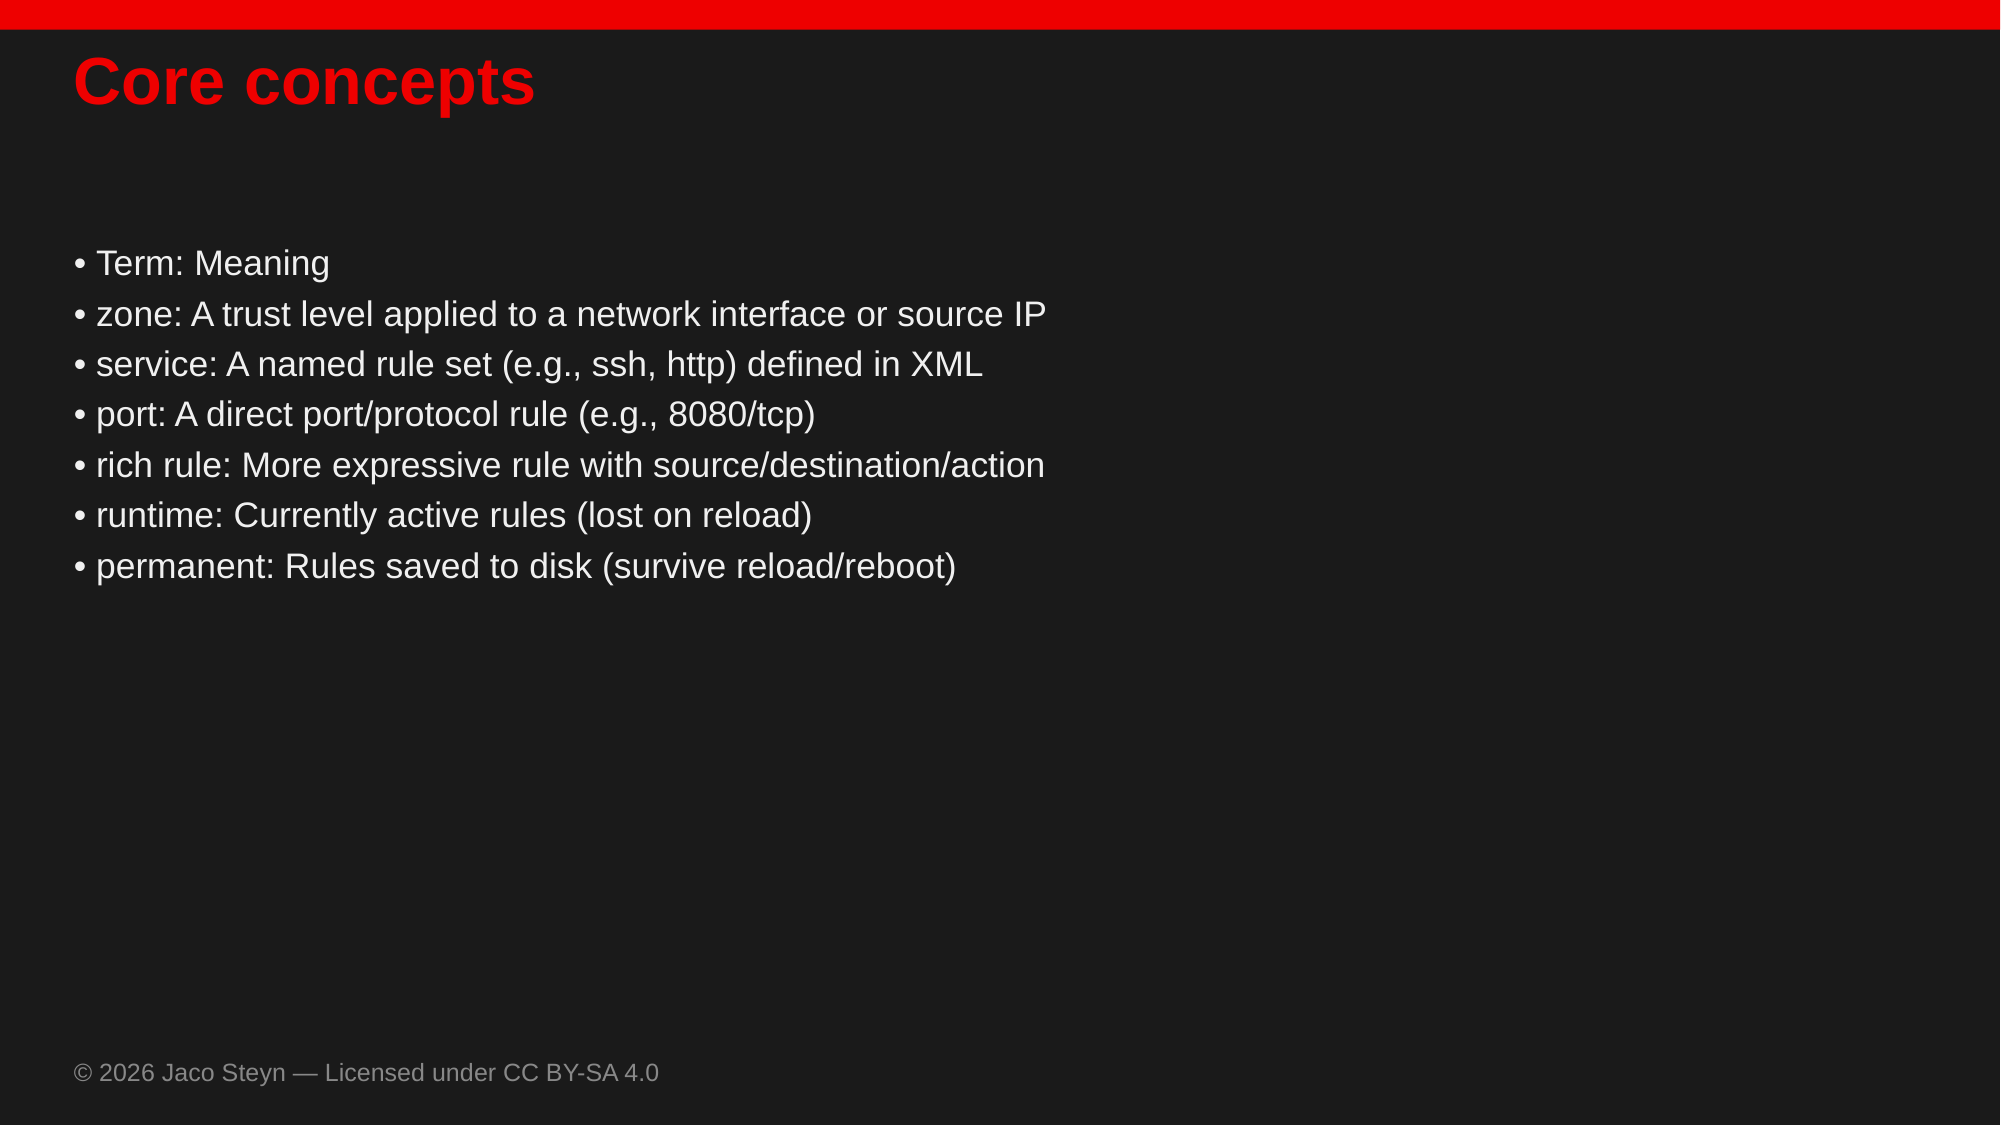

Core concepts
• Term: Meaning
• zone: A trust level applied to a network interface or source IP
• service: A named rule set (e.g., ssh, http) defined in XML
• port: A direct port/protocol rule (e.g., 8080/tcp)
• rich rule: More expressive rule with source/destination/action
• runtime: Currently active rules (lost on reload)
• permanent: Rules saved to disk (survive reload/reboot)
© 2026 Jaco Steyn — Licensed under CC BY-SA 4.0